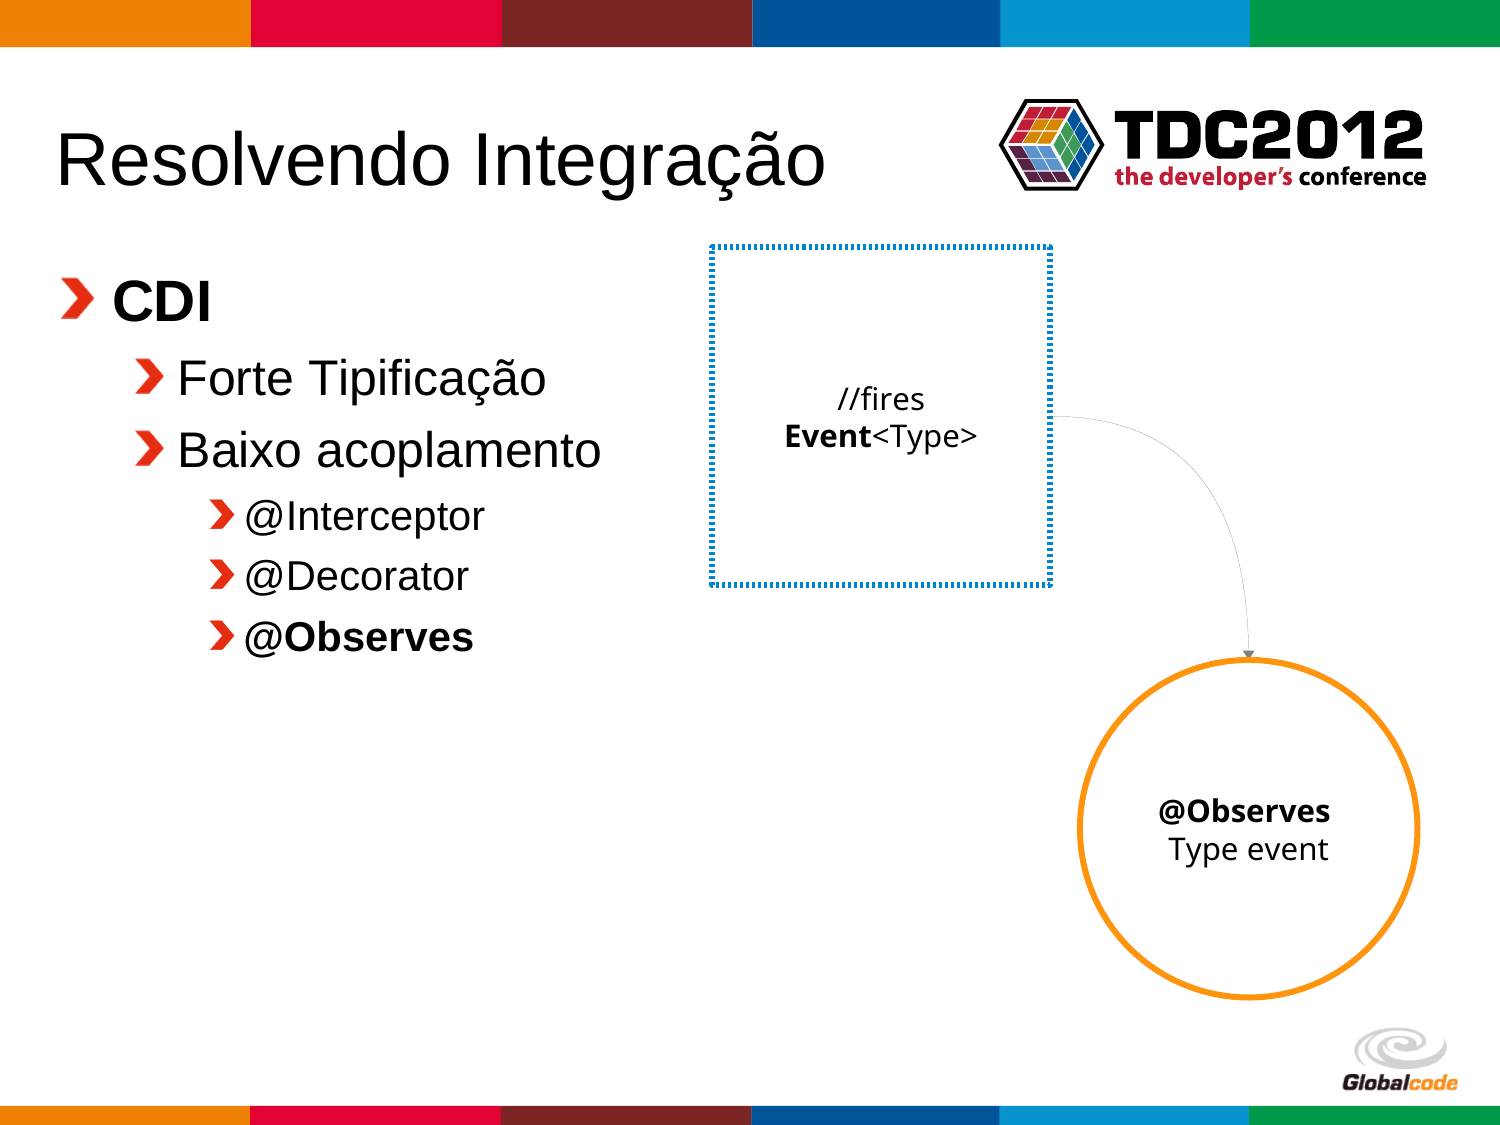

# Resolvendo Integração
//fires
Event<Type>
CDI
Forte Tipificação
Baixo acoplamento
@Interceptor
@Decorator
@Observes
@Observes
Type event